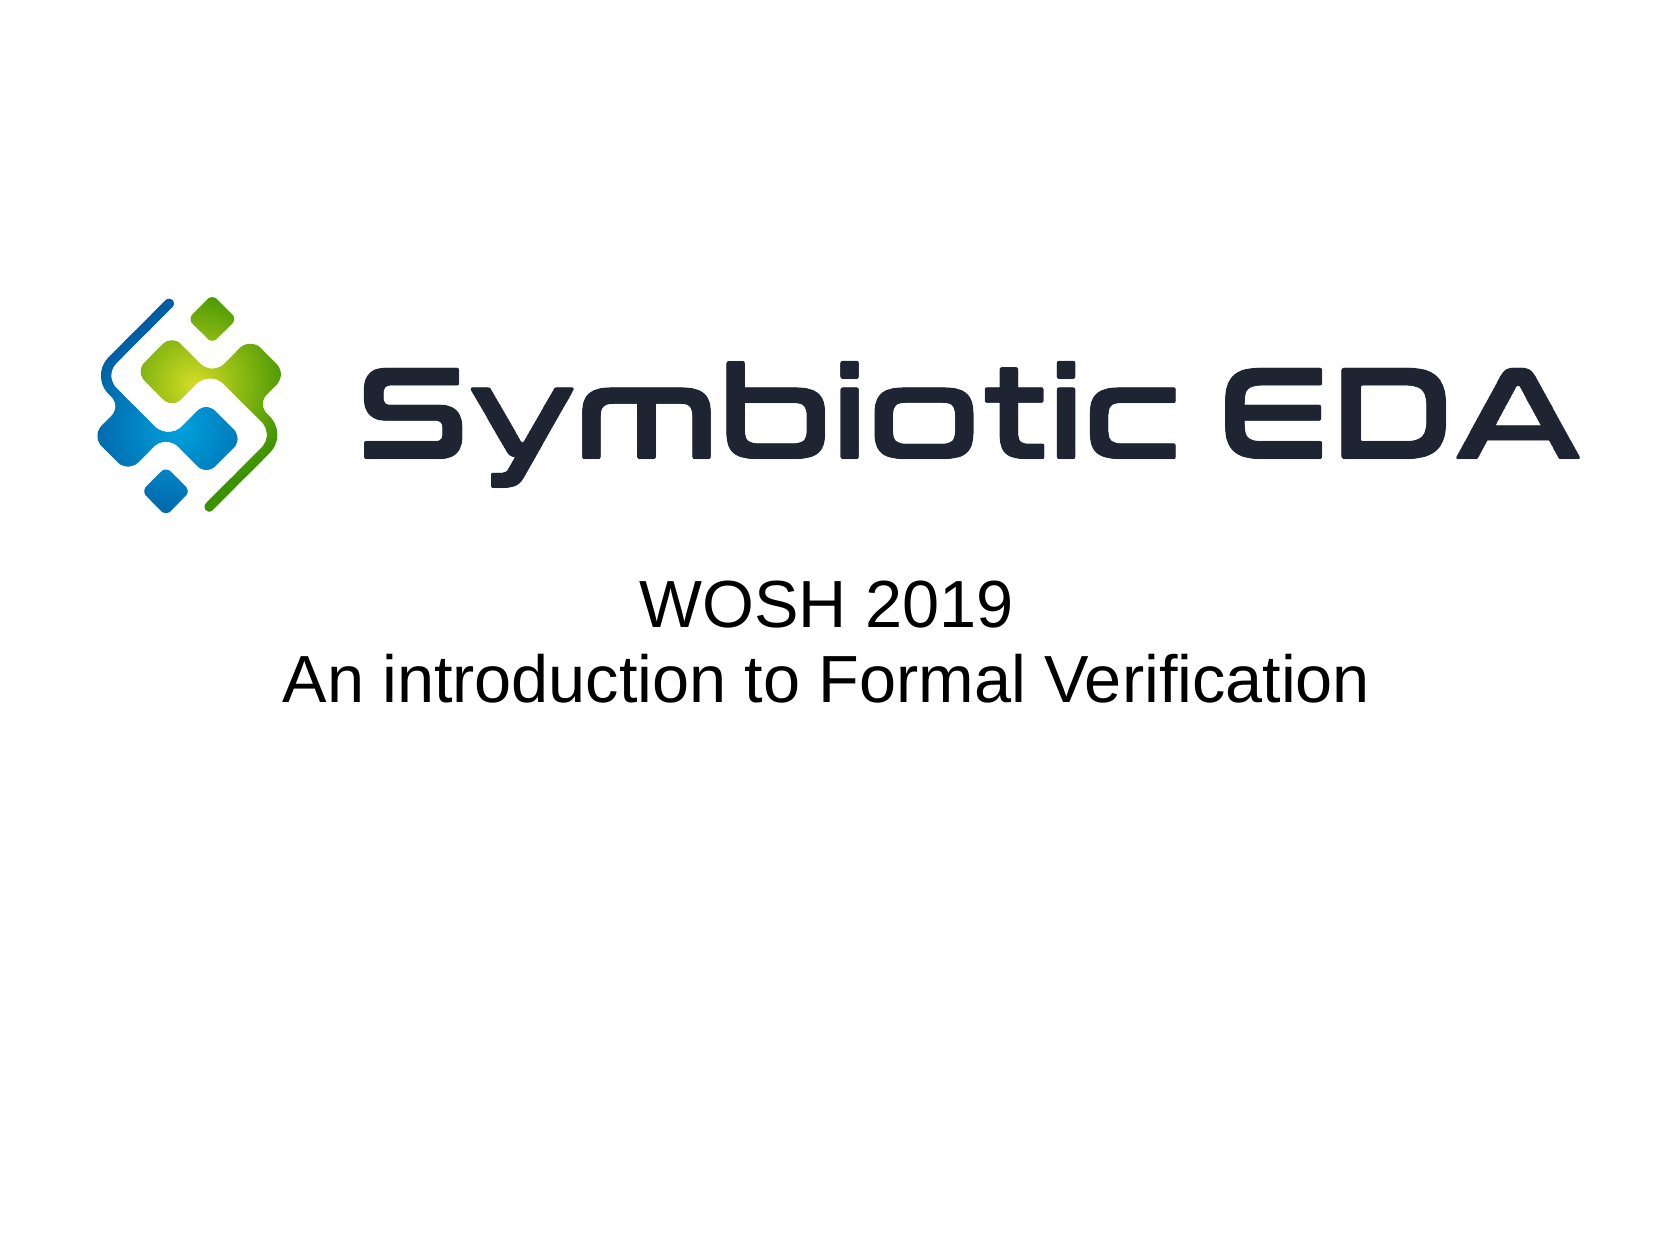

# WOSH 2019
An introduction to Formal Verification